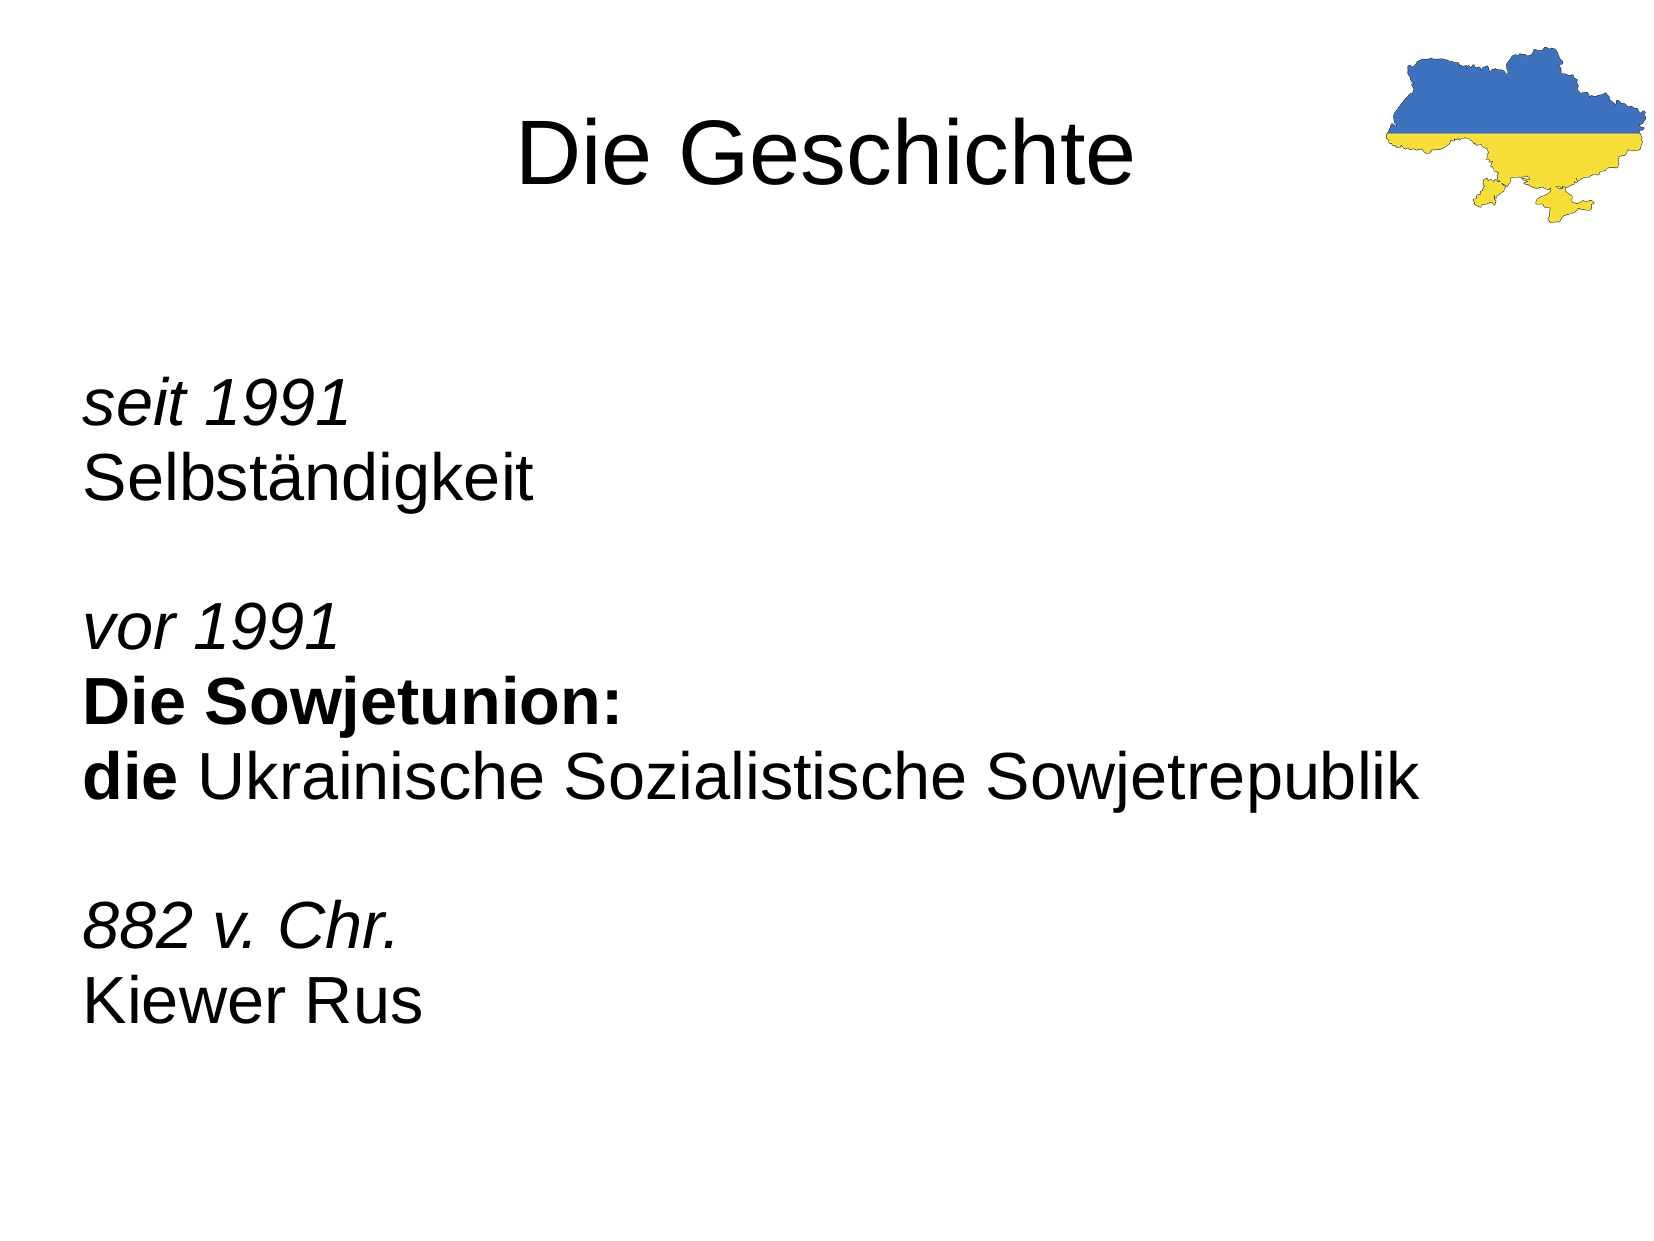

# Die Geschichte
seit 1991
Selbständigkeit
vor 1991
Die Sowjetunion:
die Ukrainische Sozialistische Sowjetrepublik
882 v. Chr.
Kiewer Rus